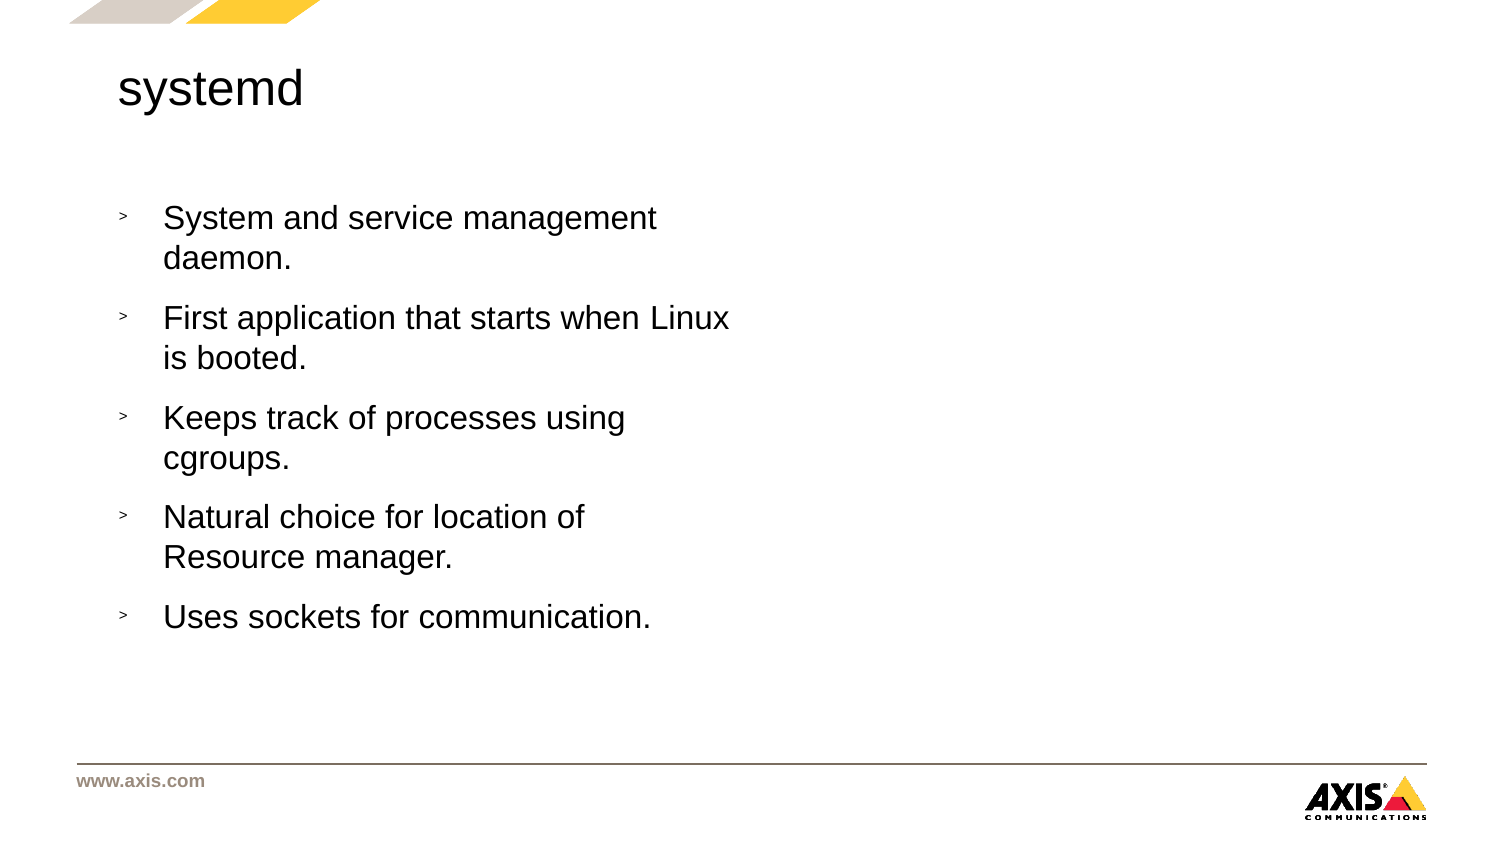

systemd
# System and service management daemon.
First application that starts when Linux is booted.
Keeps track of processes using cgroups.
Natural choice for location of Resource manager.
Uses sockets for communication.